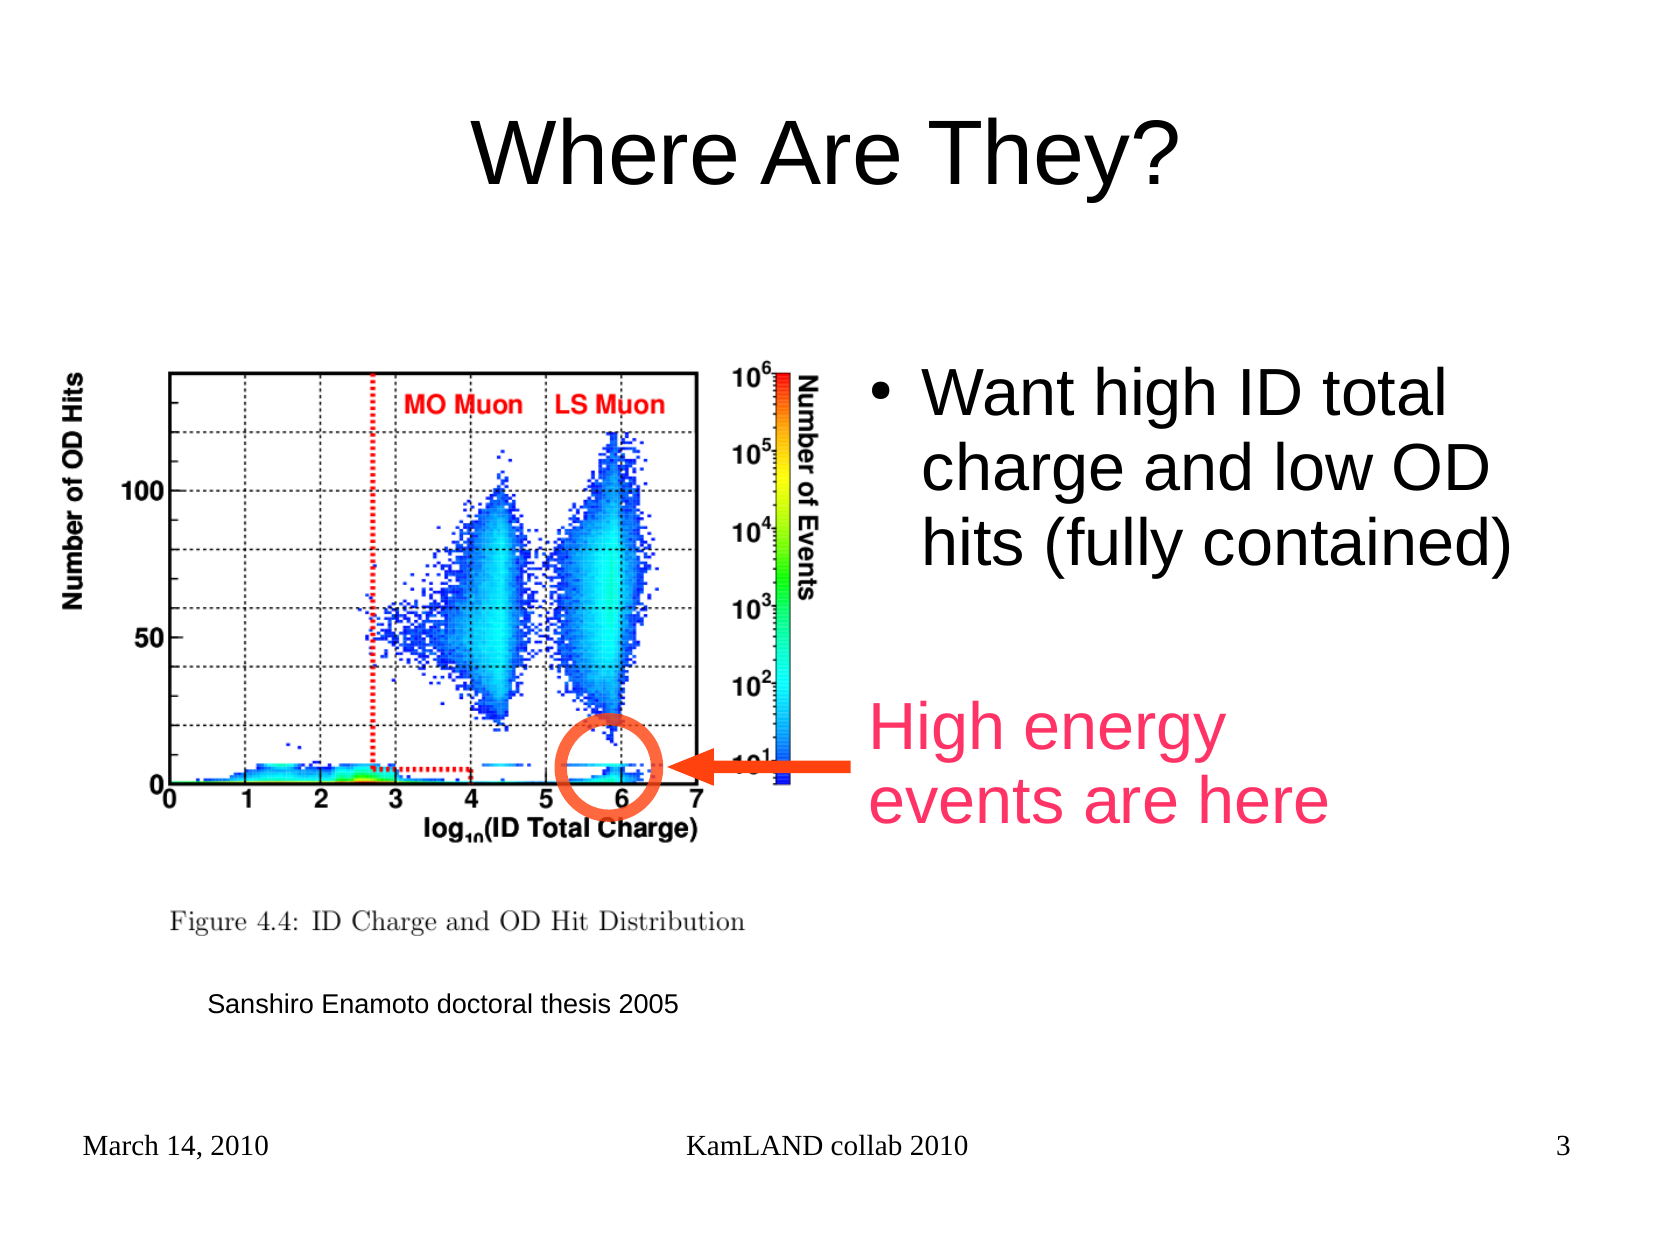

# Where Are They?
Want high ID total charge and low OD hits (fully contained)
High energy events are here
Sanshiro Enamoto doctoral thesis 2005
March 14, 2010
KamLAND collab 2010
3